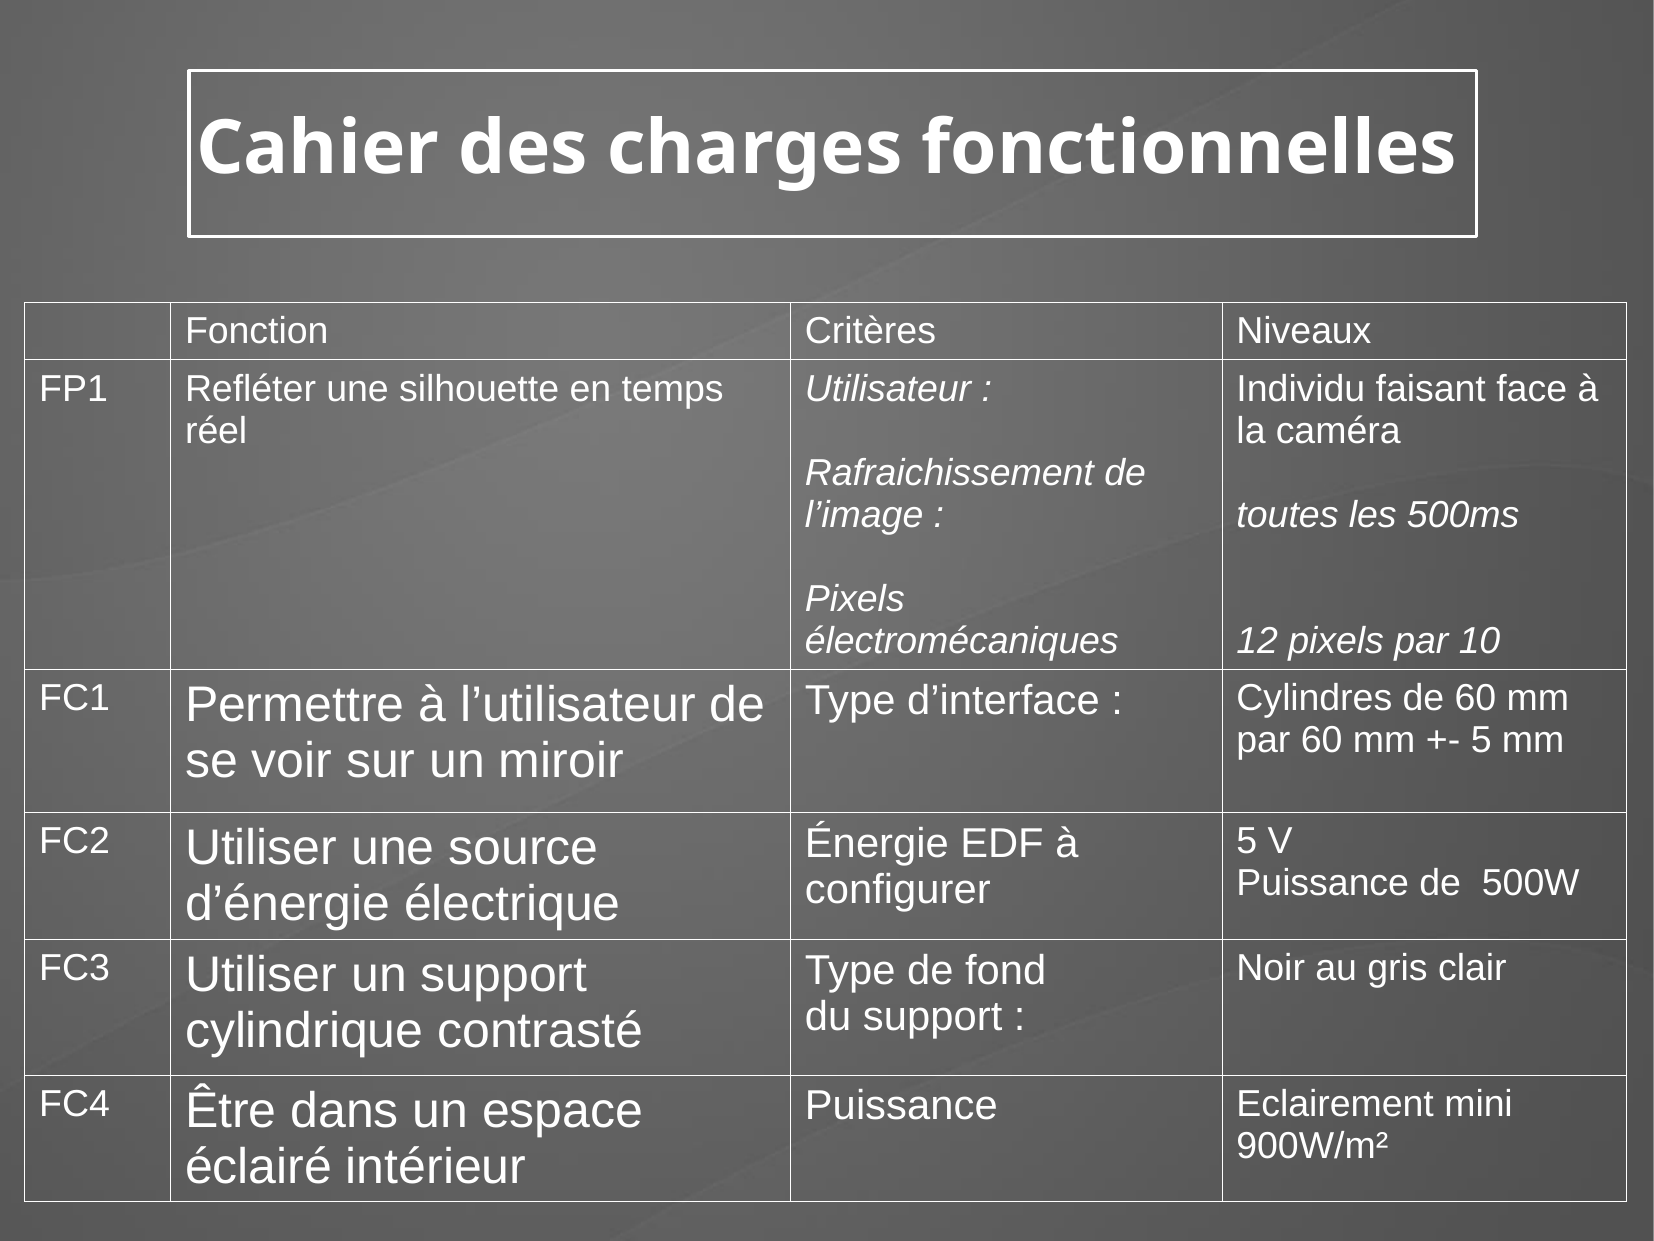

# Cahier des charges fonctionnelles
| | Fonction | Critères | Niveaux |
| --- | --- | --- | --- |
| FP1 | Refléter une silhouette en temps réel | Utilisateur : Rafraichissement de l’image : Pixels électromécaniques | Individu faisant face à la caméra toutes les 500ms 12 pixels par 10 |
| FC1 | Permettre à l’utilisateur de se voir sur un miroir | Type d’interface : | Cylindres de 60 mm par 60 mm +- 5 mm |
| FC2 | Utiliser une source d’énergie électrique | Énergie EDF à configurer | 5 V Puissance de 500W |
| FC3 | Utiliser un support cylindrique contrasté | Type de fond du support : | Noir au gris clair |
| FC4 | Être dans un espace éclairé intérieur | Puissance | Eclairement mini 900W/m² |